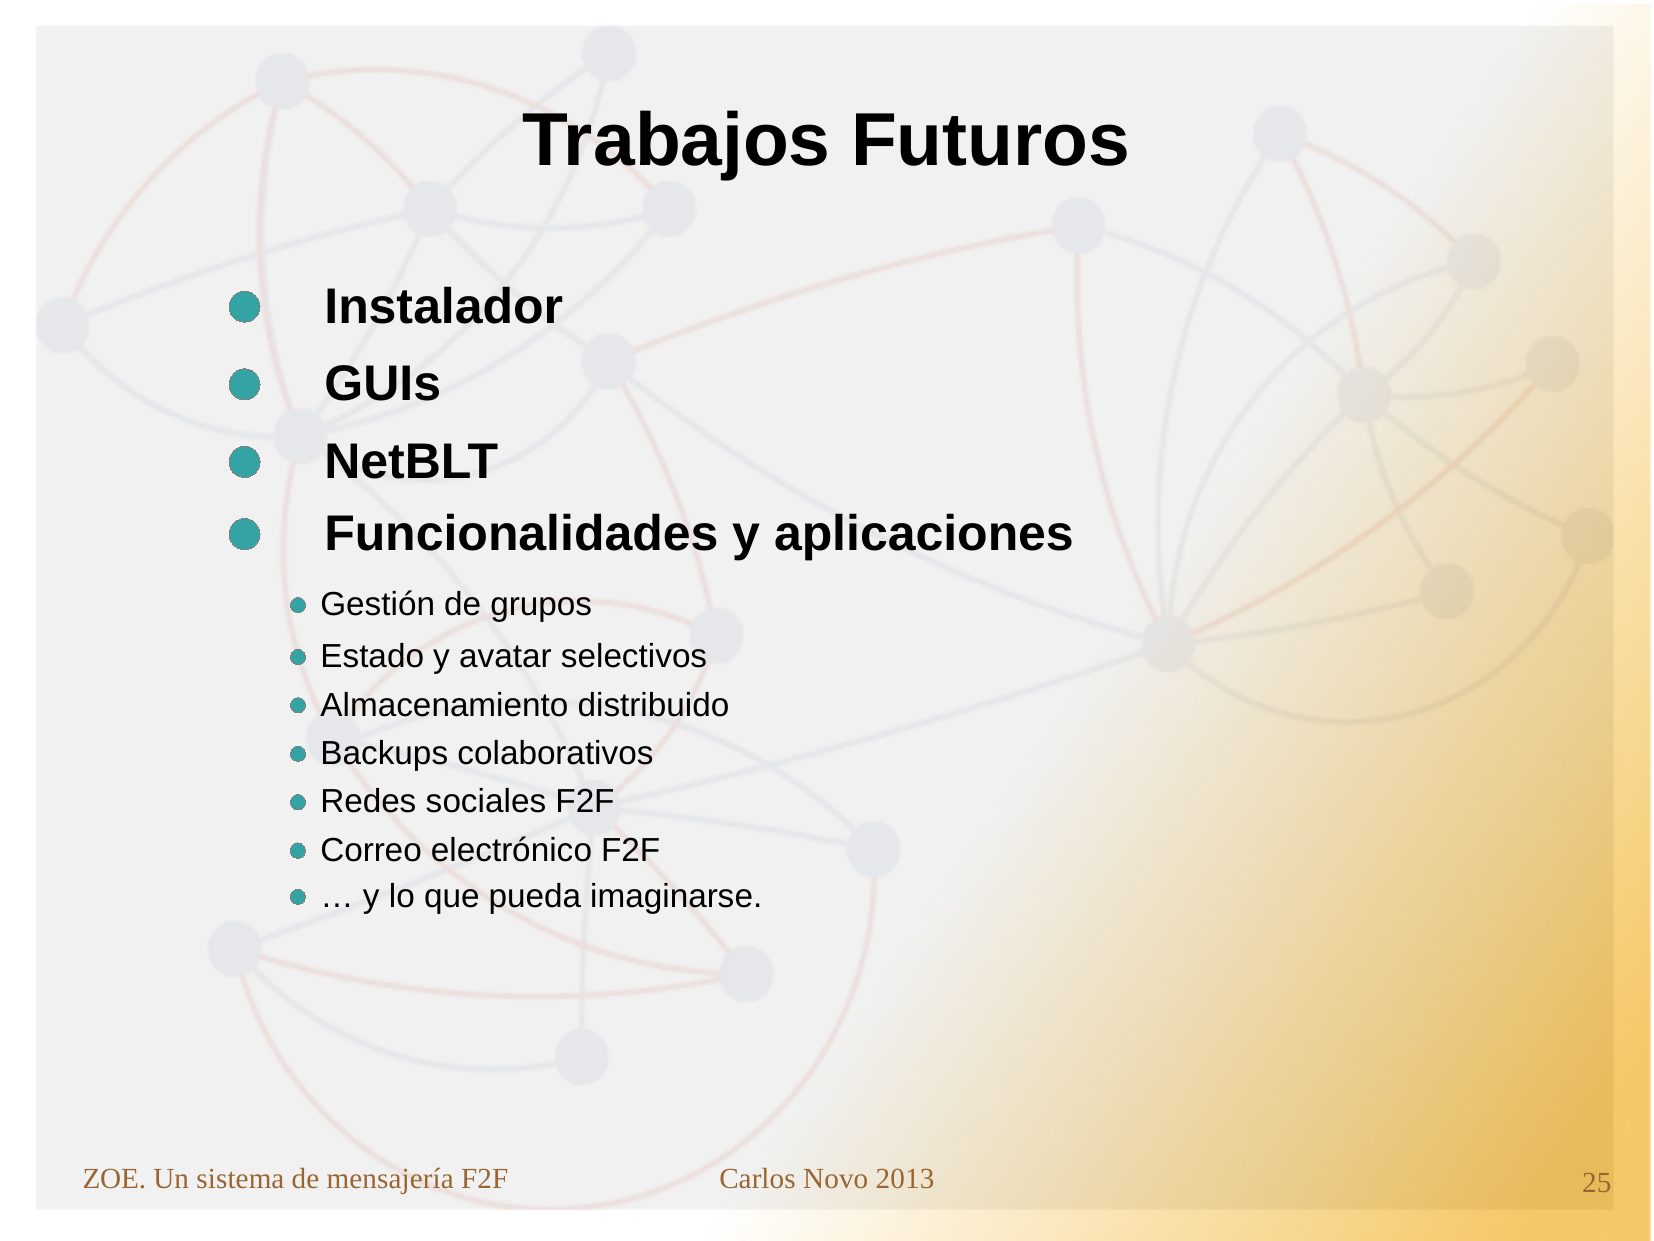

Trabajos Futuros
Instalador
GUIs
NetBLT
Funcionalidades y aplicaciones
Gestión de grupos
Estado y avatar selectivos
Almacenamiento distribuido
Backups colaborativos
Redes sociales F2F
Correo electrónico F2F
… y lo que pueda imaginarse.
25